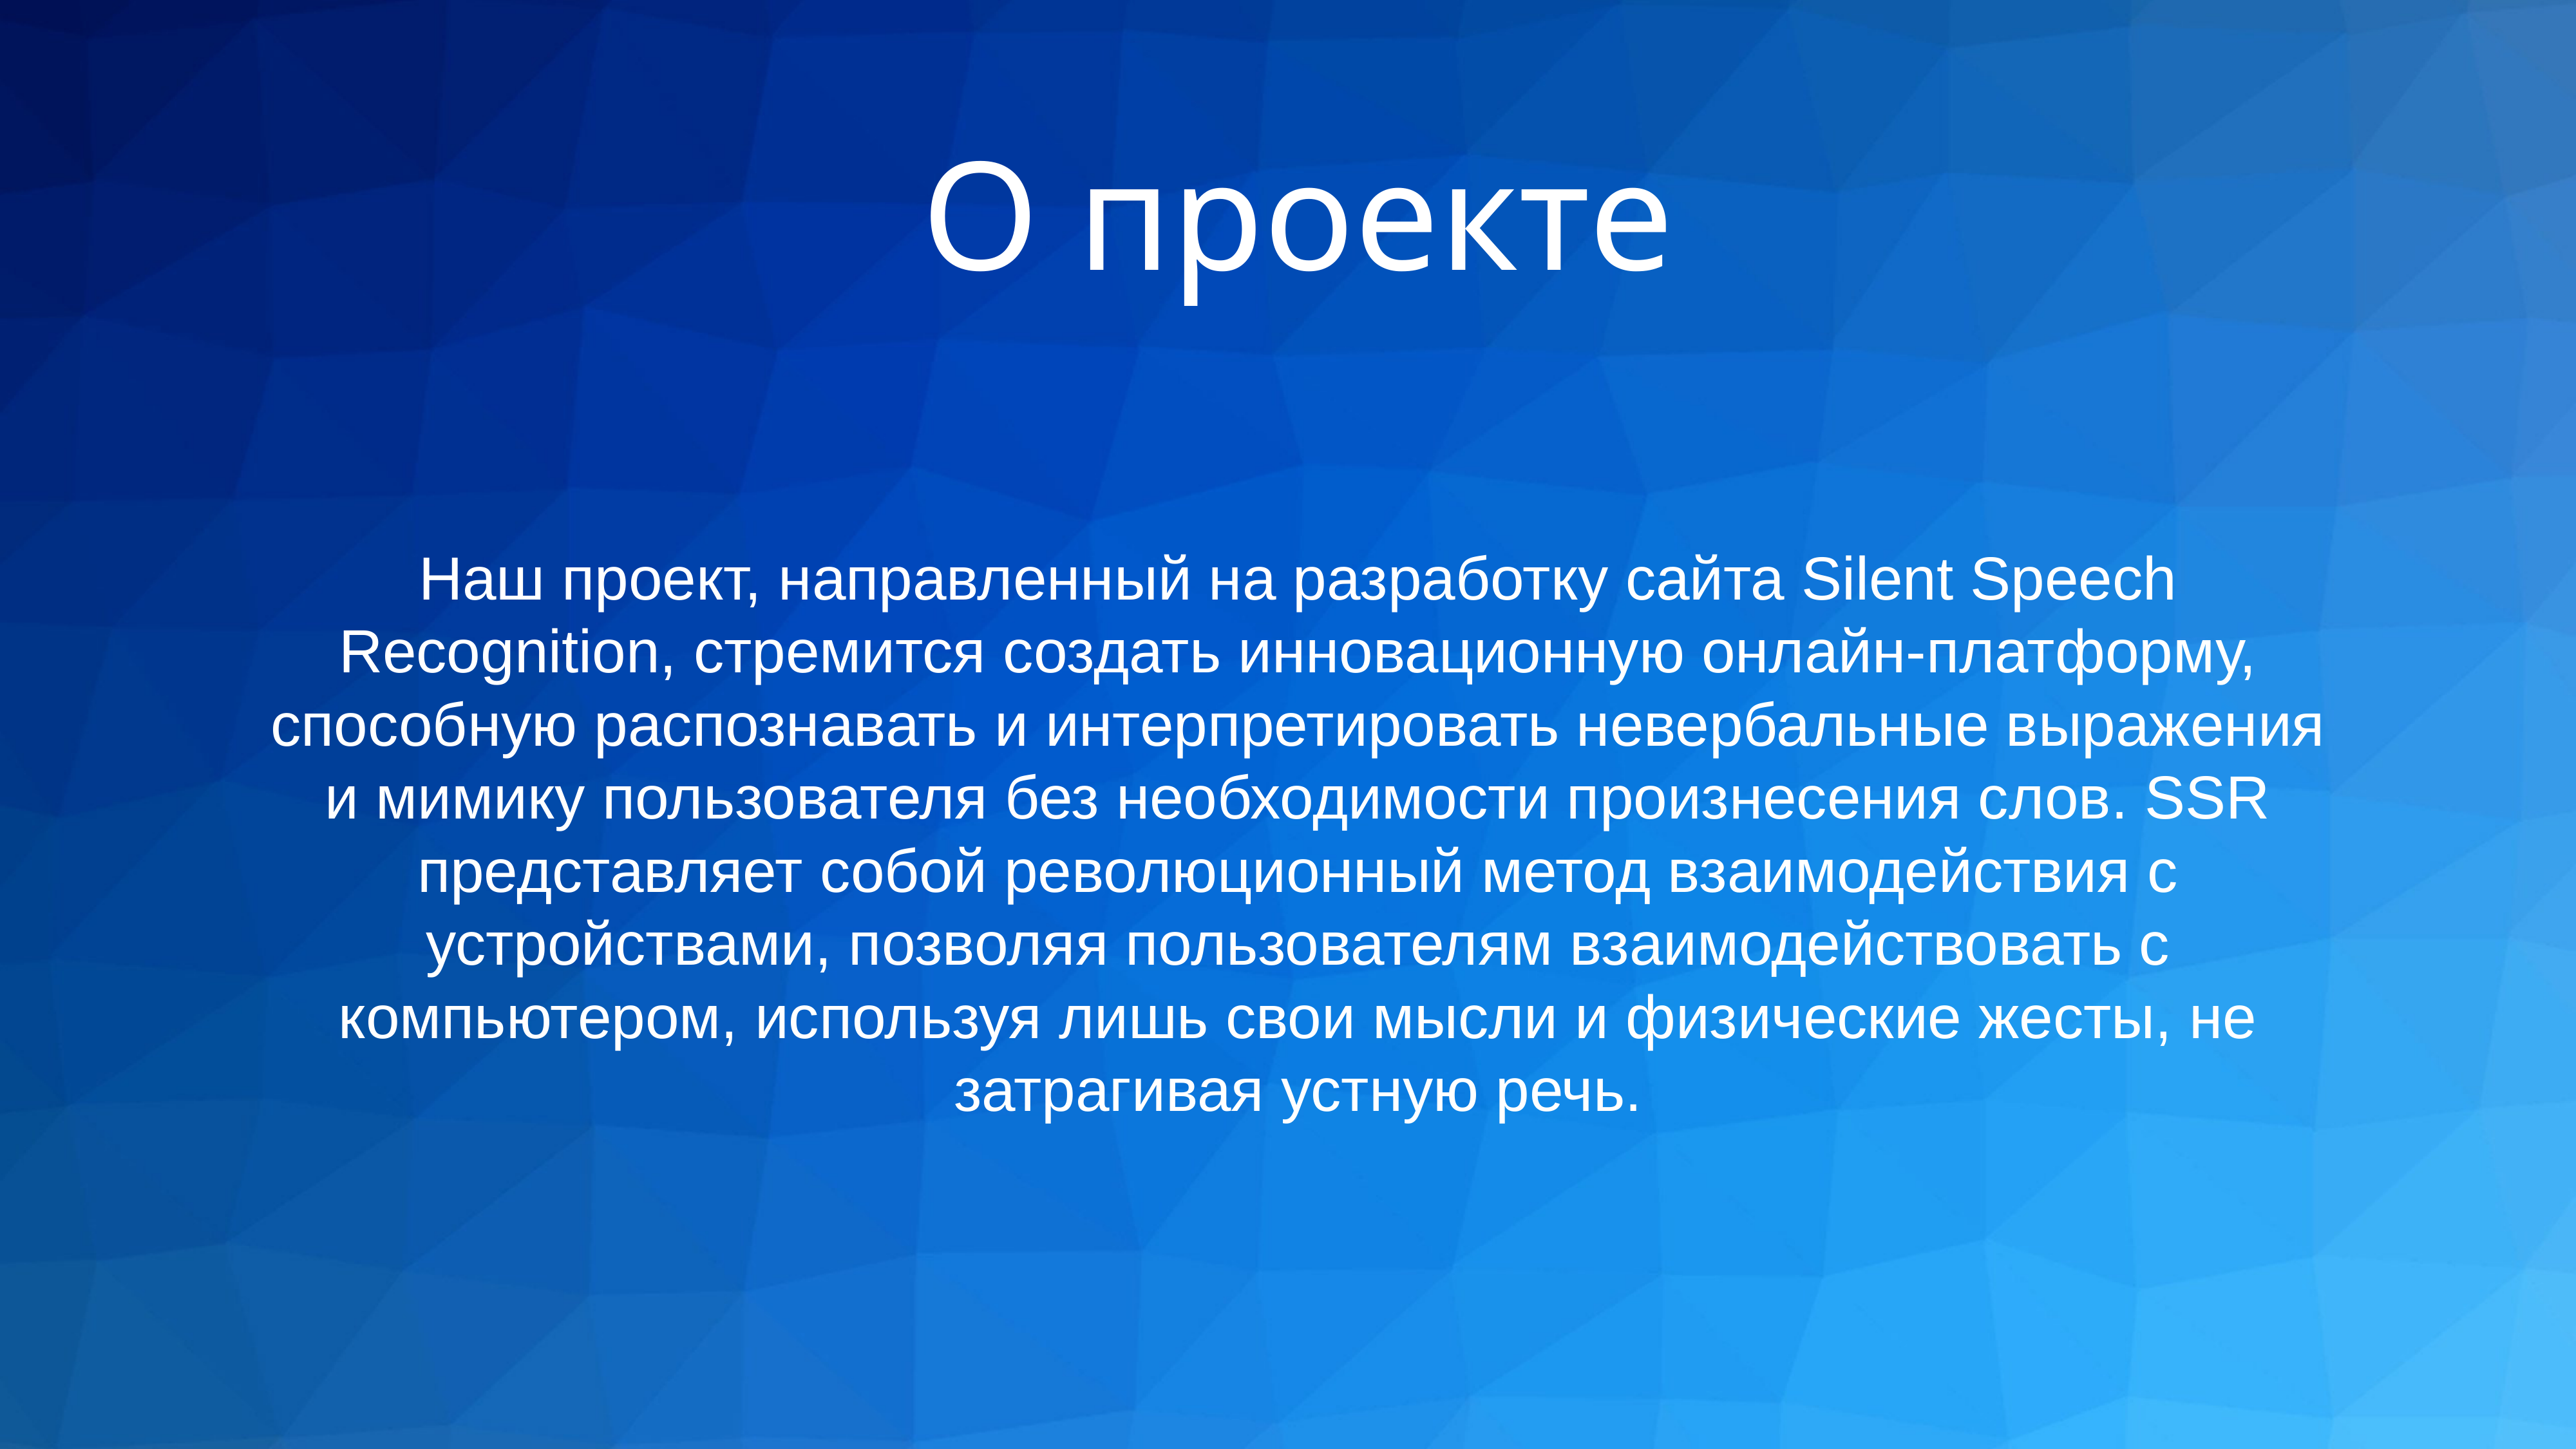

# О проекте
Наш проект, направленный на разработку сайта Silent Speech Recognition, стремится создать инновационную онлайн-платформу, способную распознавать и интерпретировать невербальные выражения и мимику пользователя без необходимости произнесения слов. SSR представляет собой революционный метод взаимодействия с устройствами, позволяя пользователям взаимодействовать с компьютером, используя лишь свои мысли и физические жесты, не затрагивая устную речь.